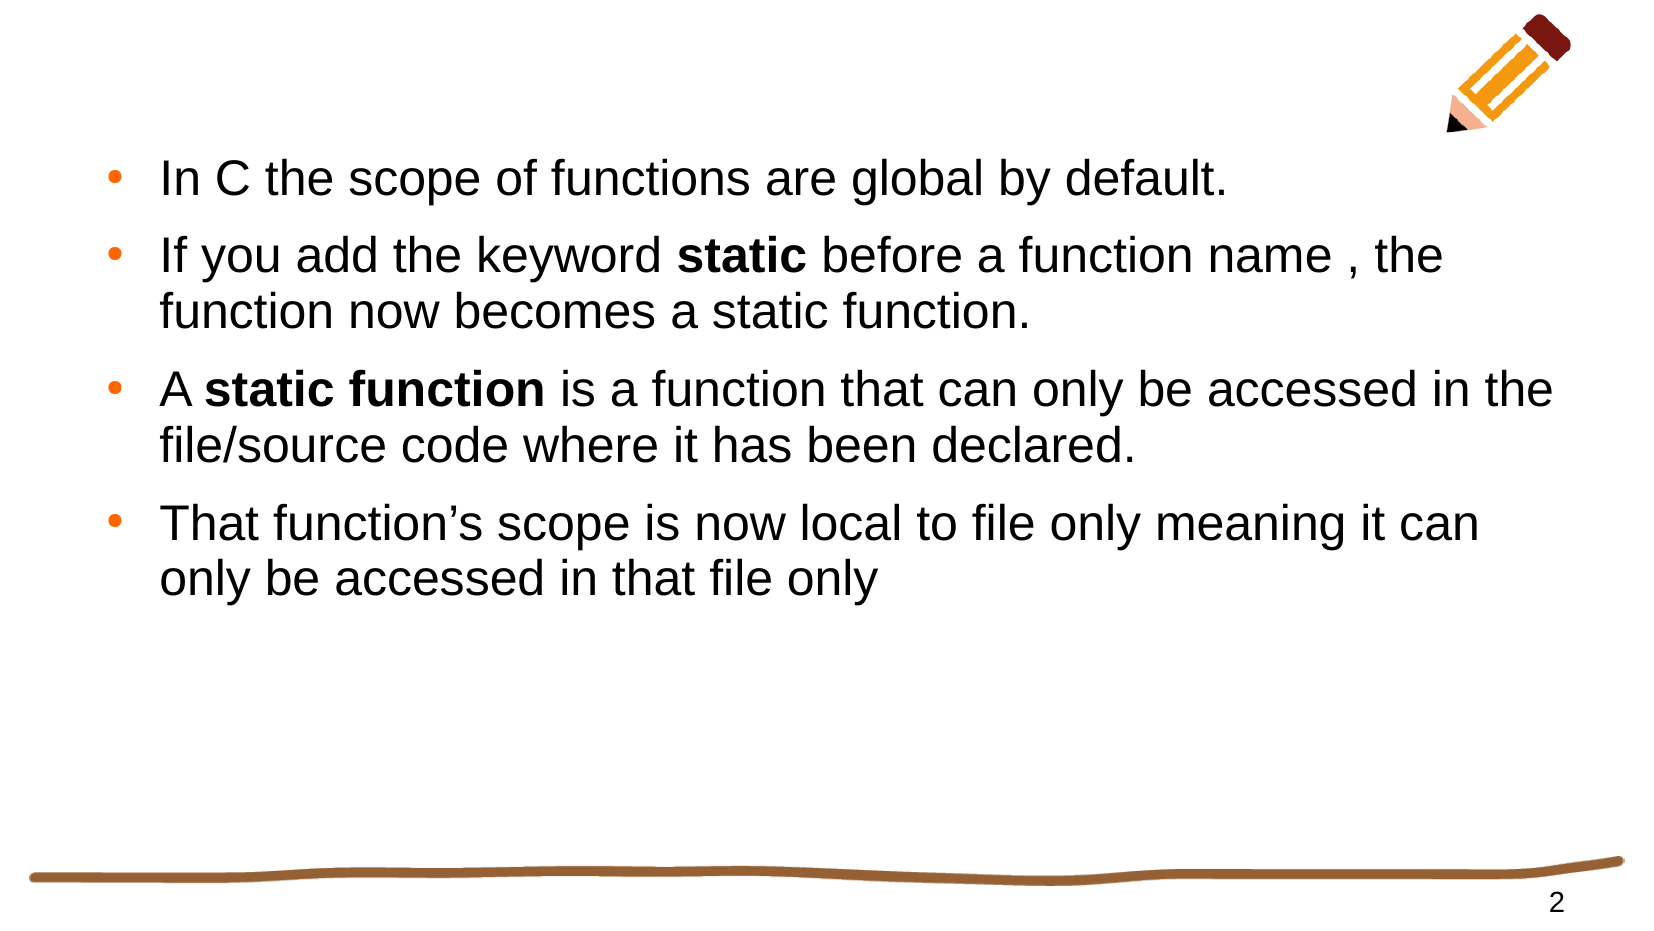

# In C the scope of functions are global by default.
If you add the keyword static before a function name , the function now becomes a static function.
A static function is a function that can only be accessed in the file/source code where it has been declared.
That function’s scope is now local to file only meaning it can only be accessed in that file only
2